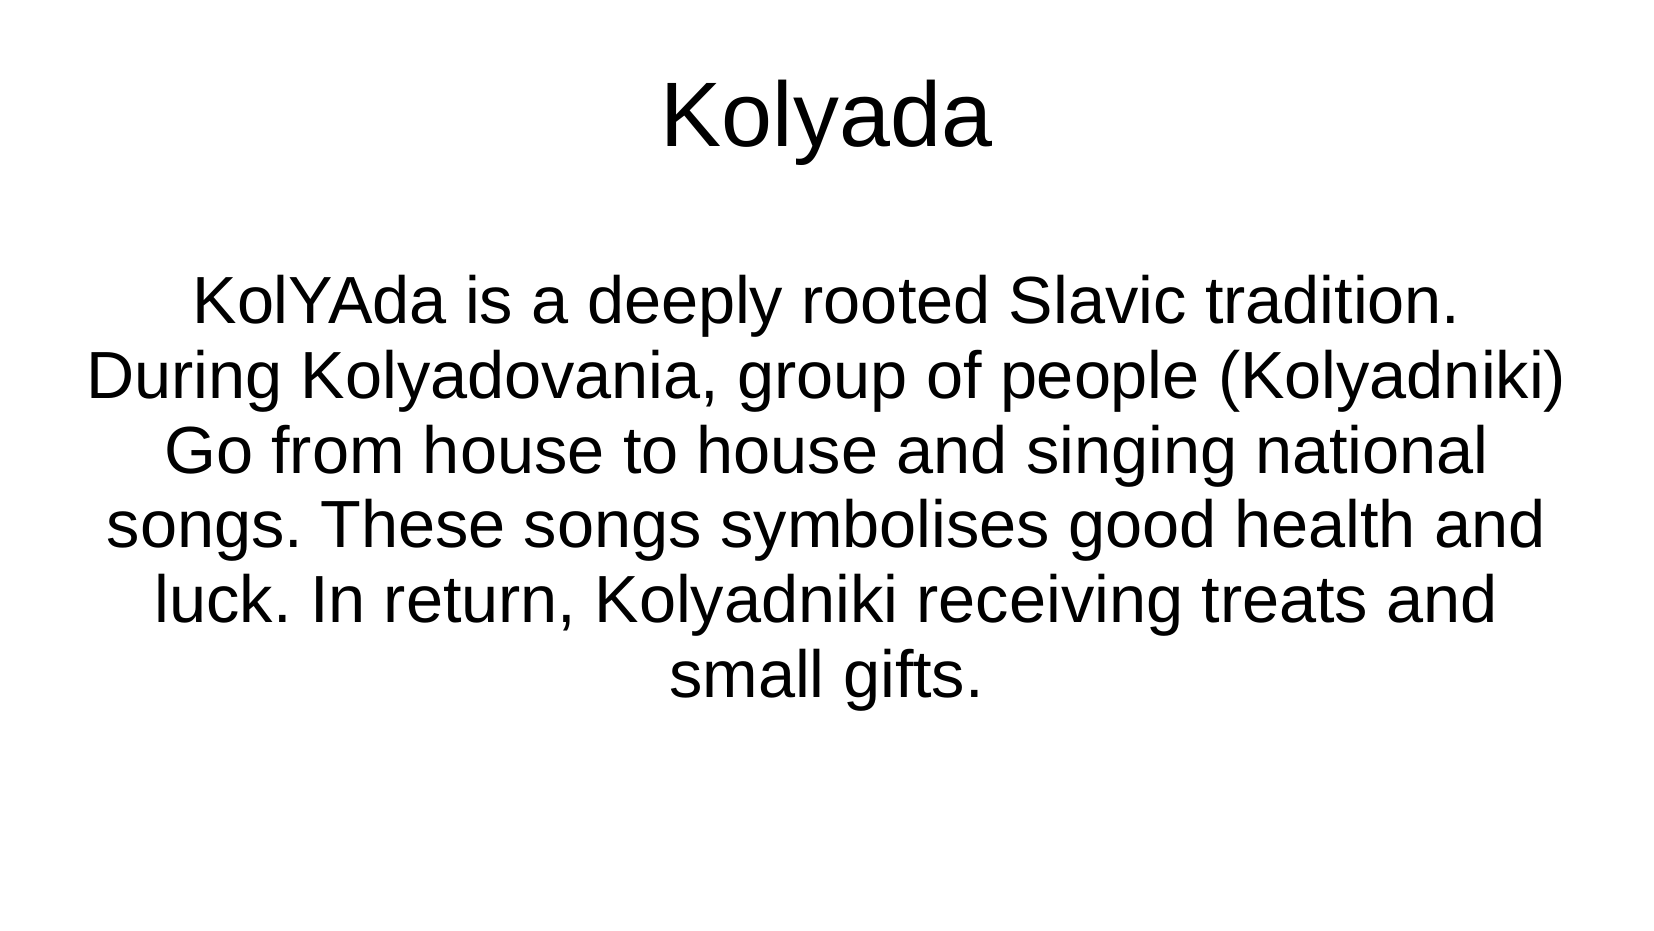

# Kolyada
KolYAda is a deeply rooted Slavic tradition.
During Kolyadovania, group of people (Kolyadniki)
Go from house to house and singing national songs. These songs symbolises good health and luck. In return, Kolyadniki receiving treats and small gifts.